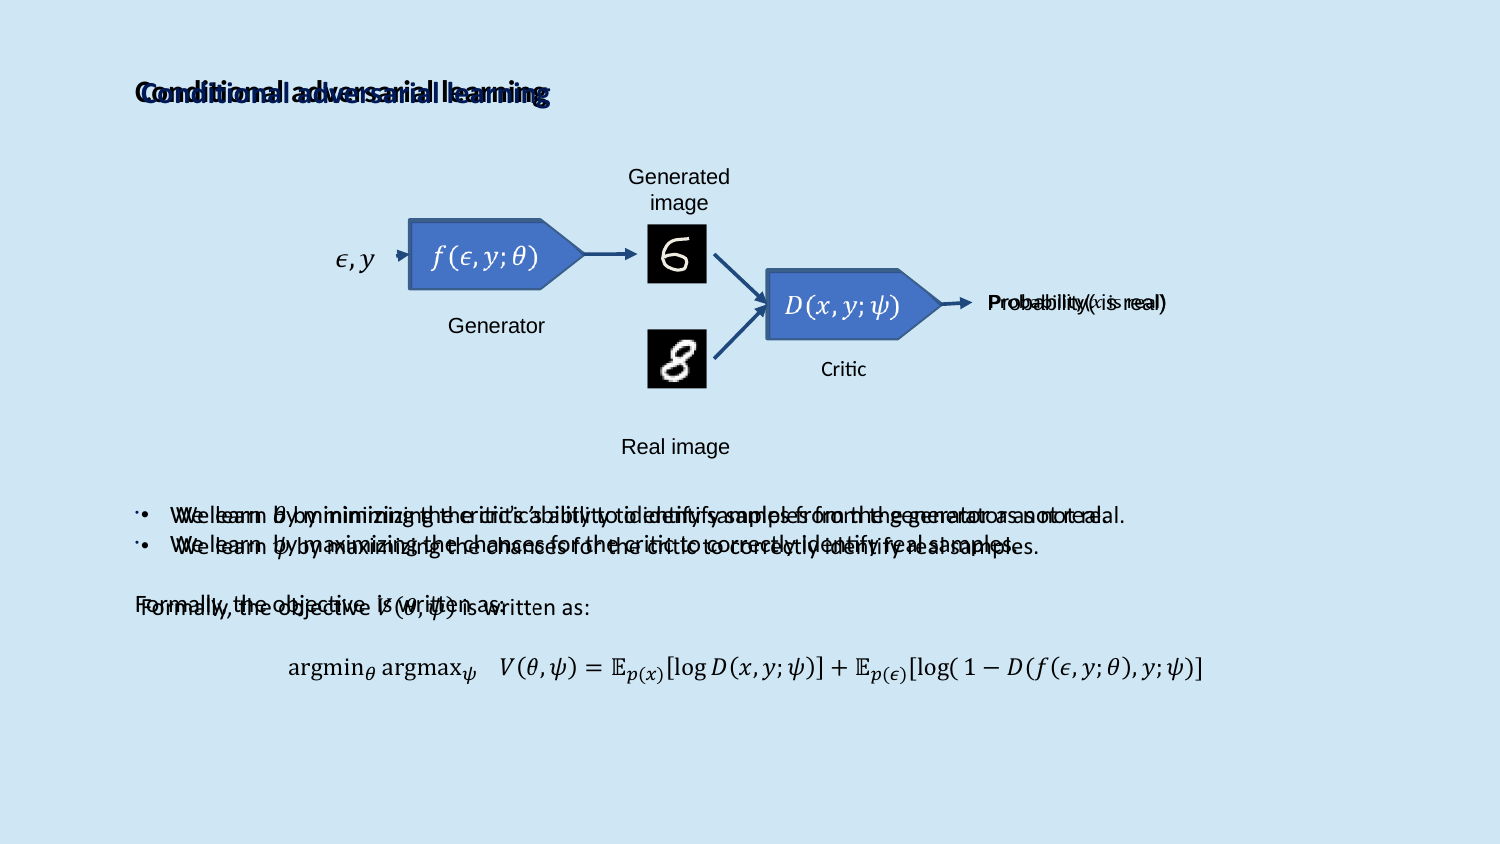

Conditional adversarial learning
We learn by minimizing the critic’s ability to identify samples from the generator as not real.
We learn by maximizing the chances for the critic to correctly identify real samples.
Formally, the objective is written as:
Generated image
Probability( is real)
Generator
Real image
Critic